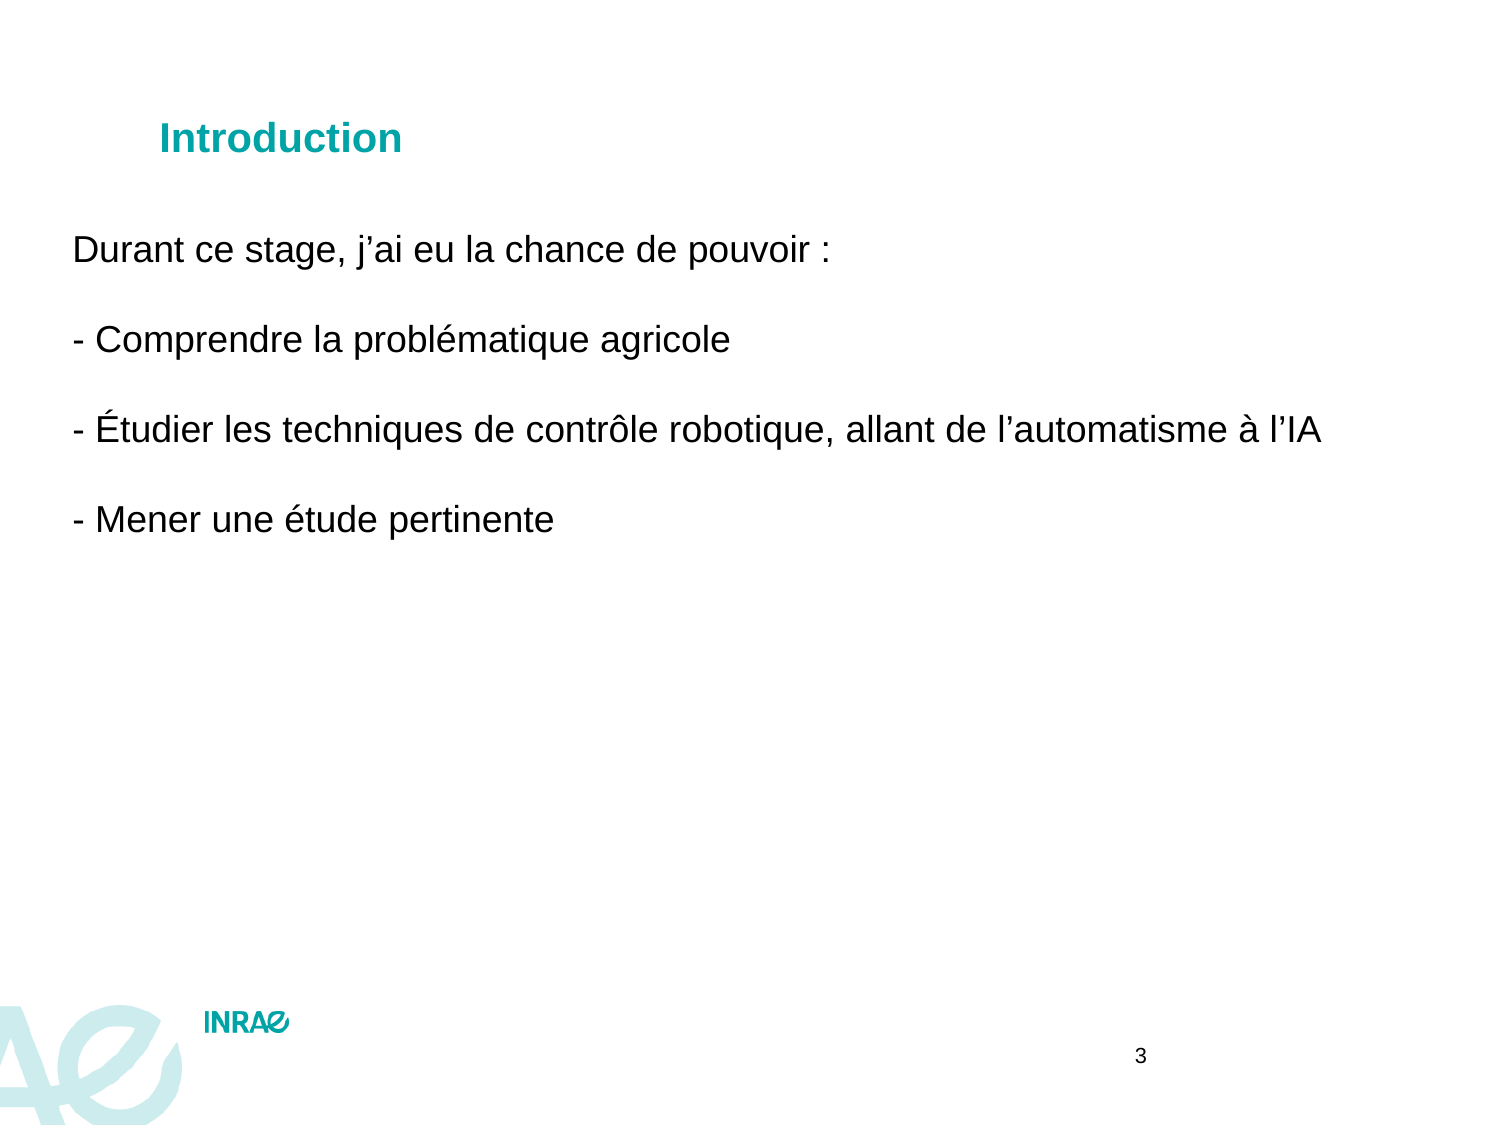

Introduction
Durant ce stage, j’ai eu la chance de pouvoir :
- Comprendre la problématique agricole
- Étudier les techniques de contrôle robotique, allant de l’automatisme à l’IA
- Mener une étude pertinente